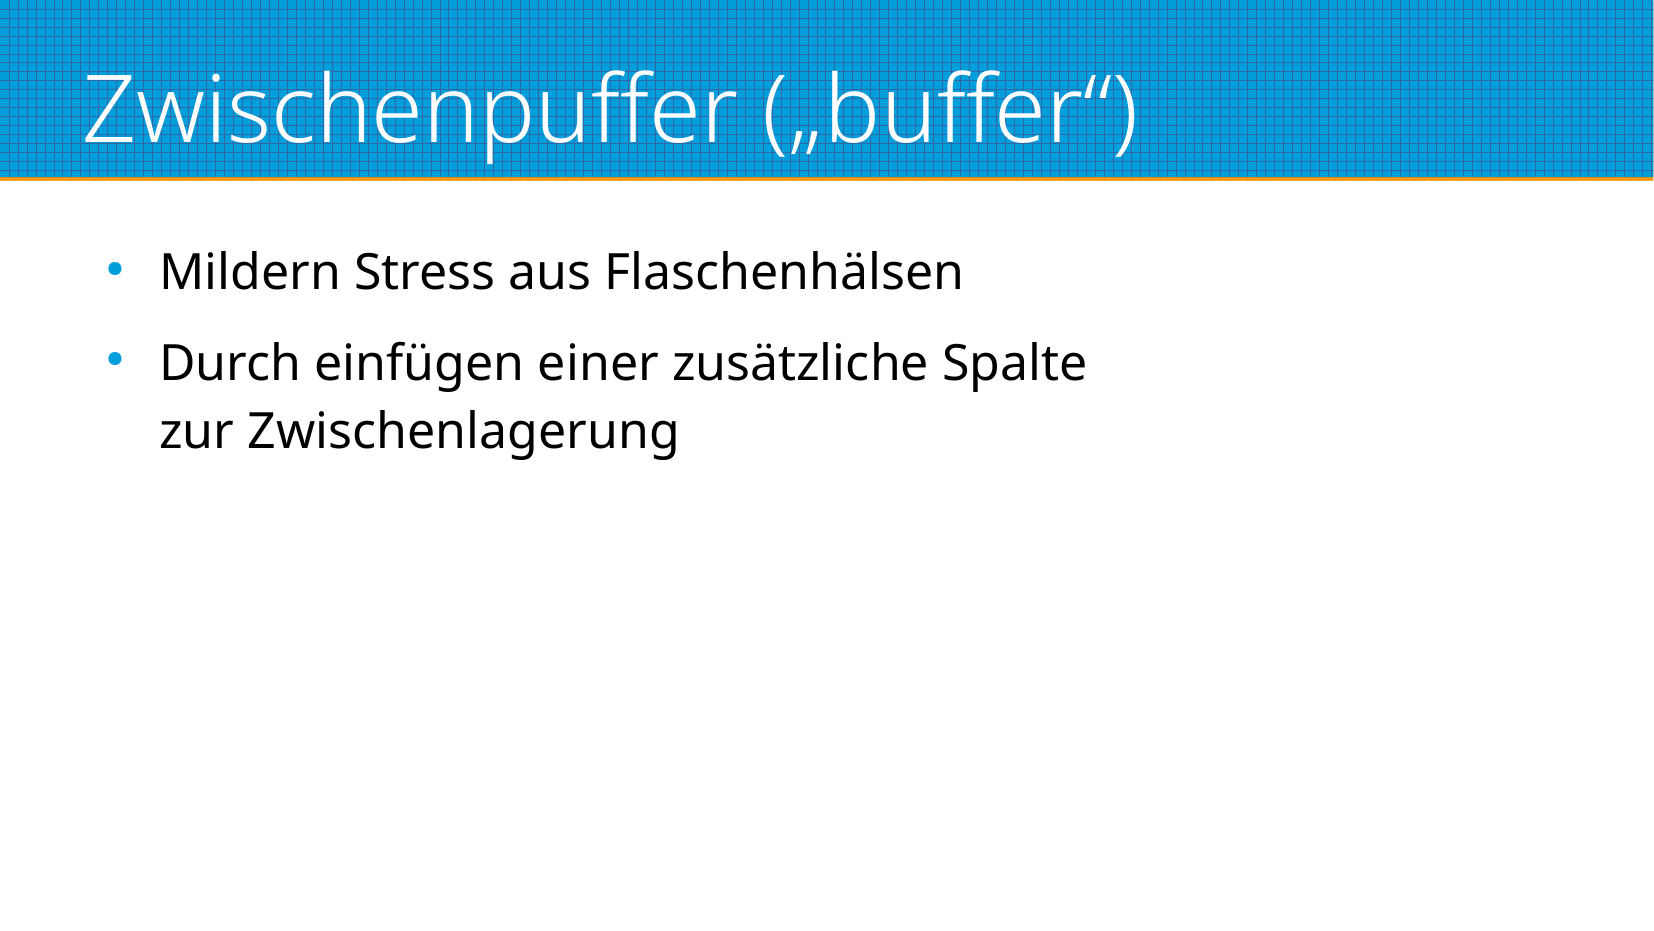

# Zwischenpuffer („buffer“)
Mildern Stress aus Flaschenhälsen
Durch einfügen einer zusätzliche Spalte zur Zwischenlagerung